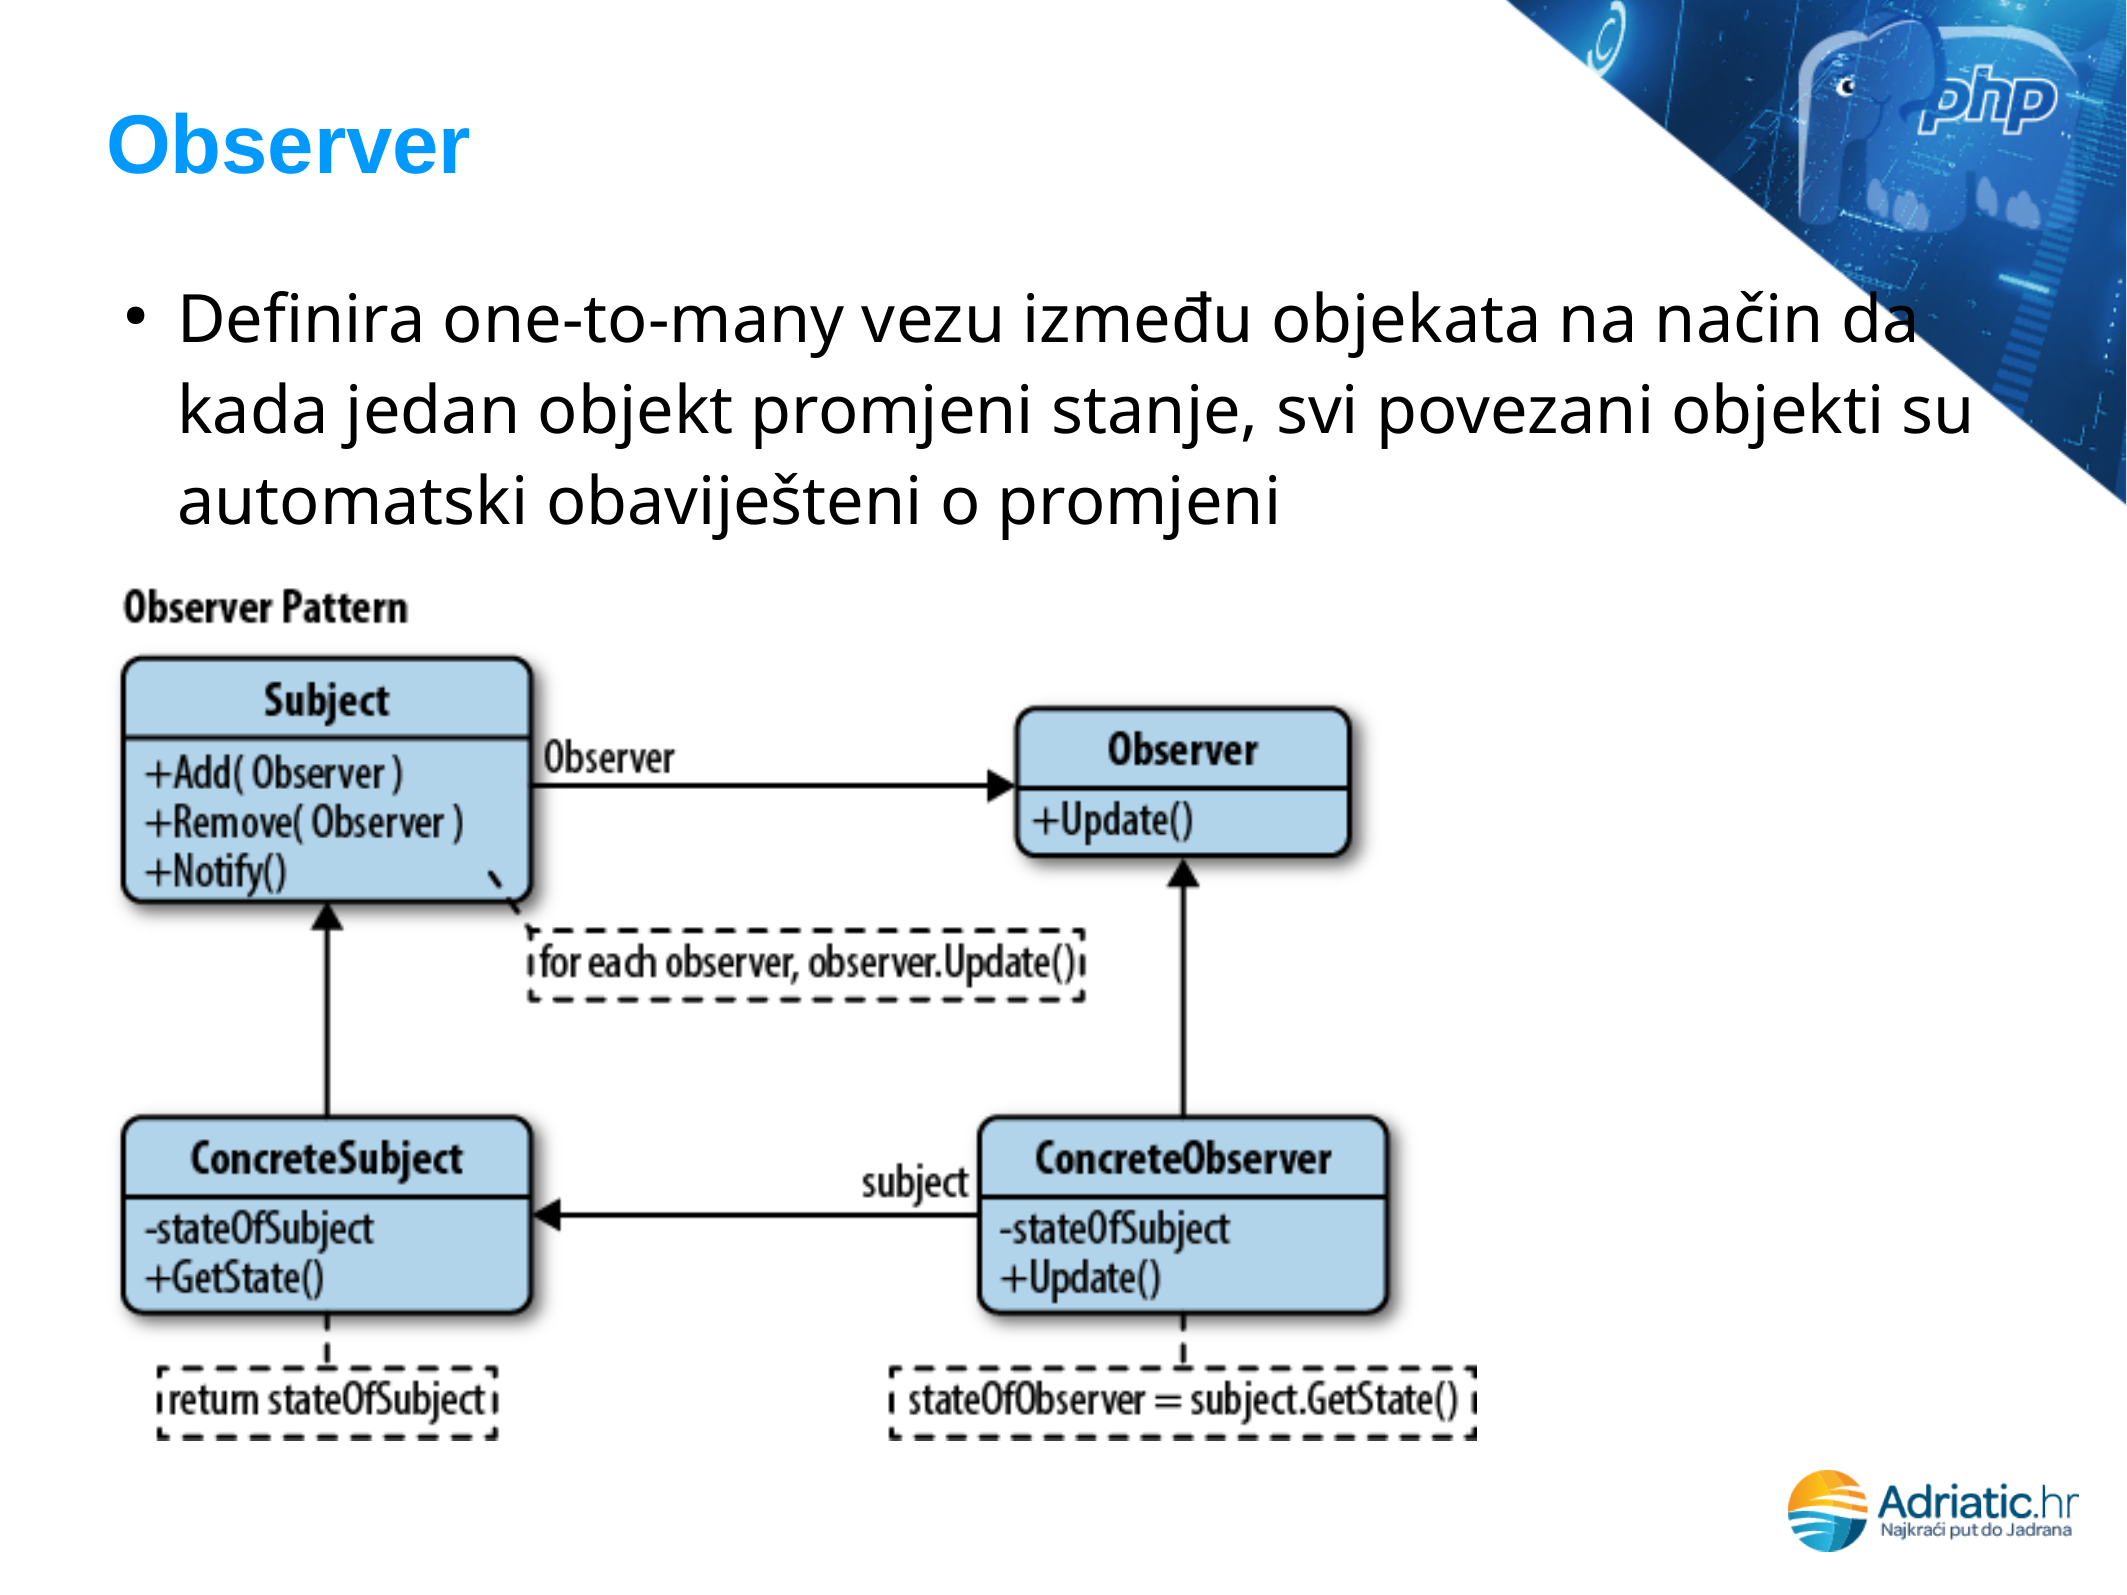

# Observer
Definira one-to-many vezu između objekata na način da kada jedan objekt promjeni stanje, svi povezani objekti su automatski obaviješteni o promjeni